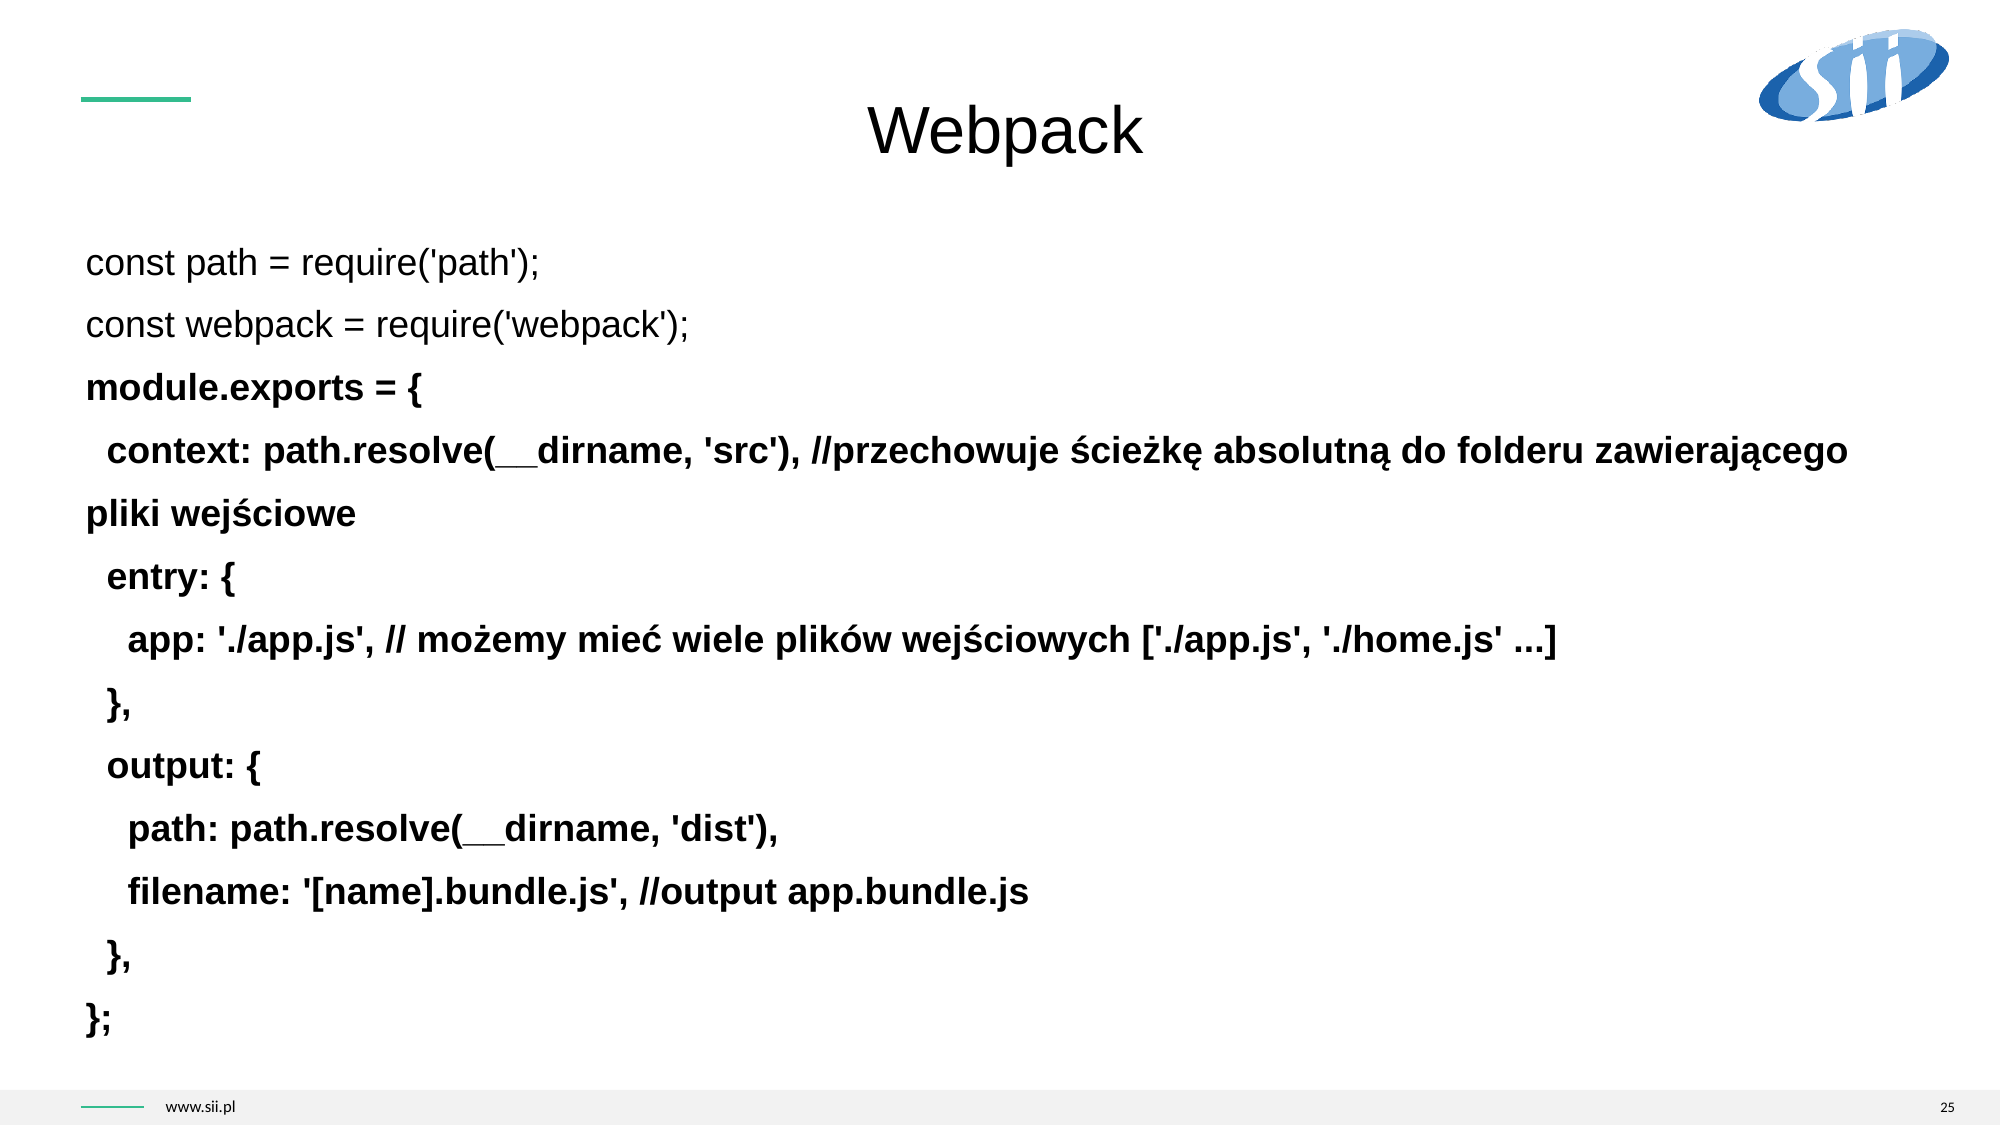

#
Webpack
const path = require('path');
const webpack = require('webpack');
module.exports = {
 context: path.resolve(__dirname, 'src'), //przechowuje ścieżkę absolutną do folderu zawierającego pliki wejściowe
 entry: {
 app: './app.js', // możemy mieć wiele plików wejściowych ['./app.js', './home.js' ...]
 },
 output: {
 path: path.resolve(__dirname, 'dist'),
 filename: '[name].bundle.js', //output app.bundle.js
 },
};